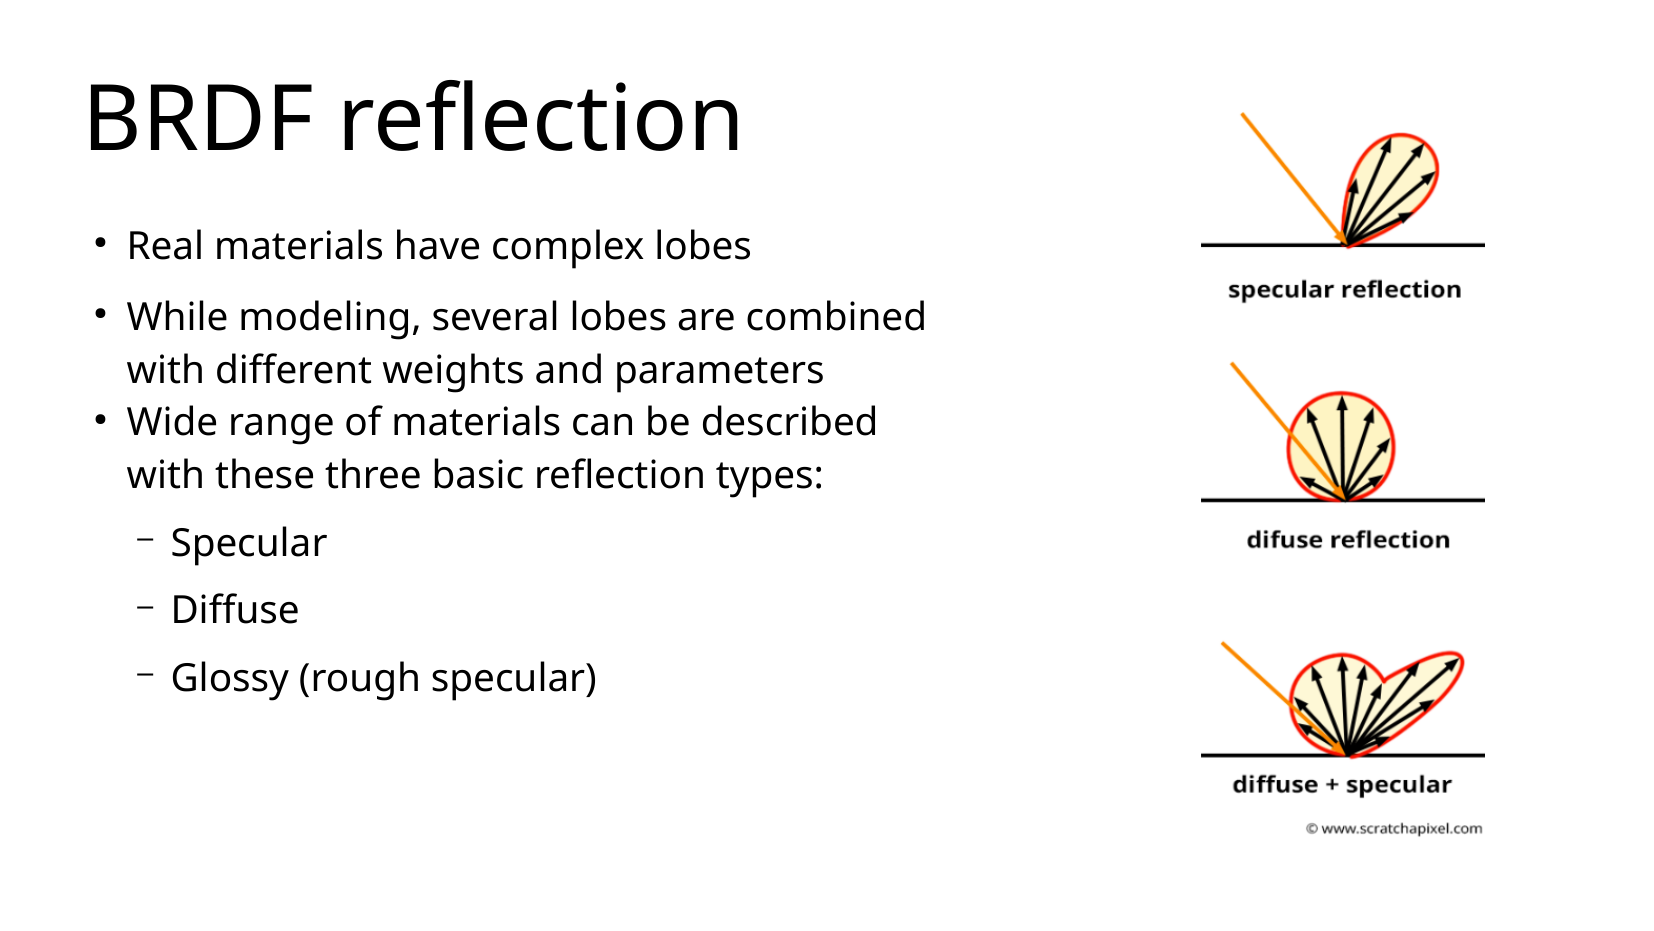

# BRDF reflection
Real materials have complex lobes
While modeling, several lobes are combined with different weights and parameters
Wide range of materials can be described with these three basic reflection types:
Specular
Diffuse
Glossy (rough specular)